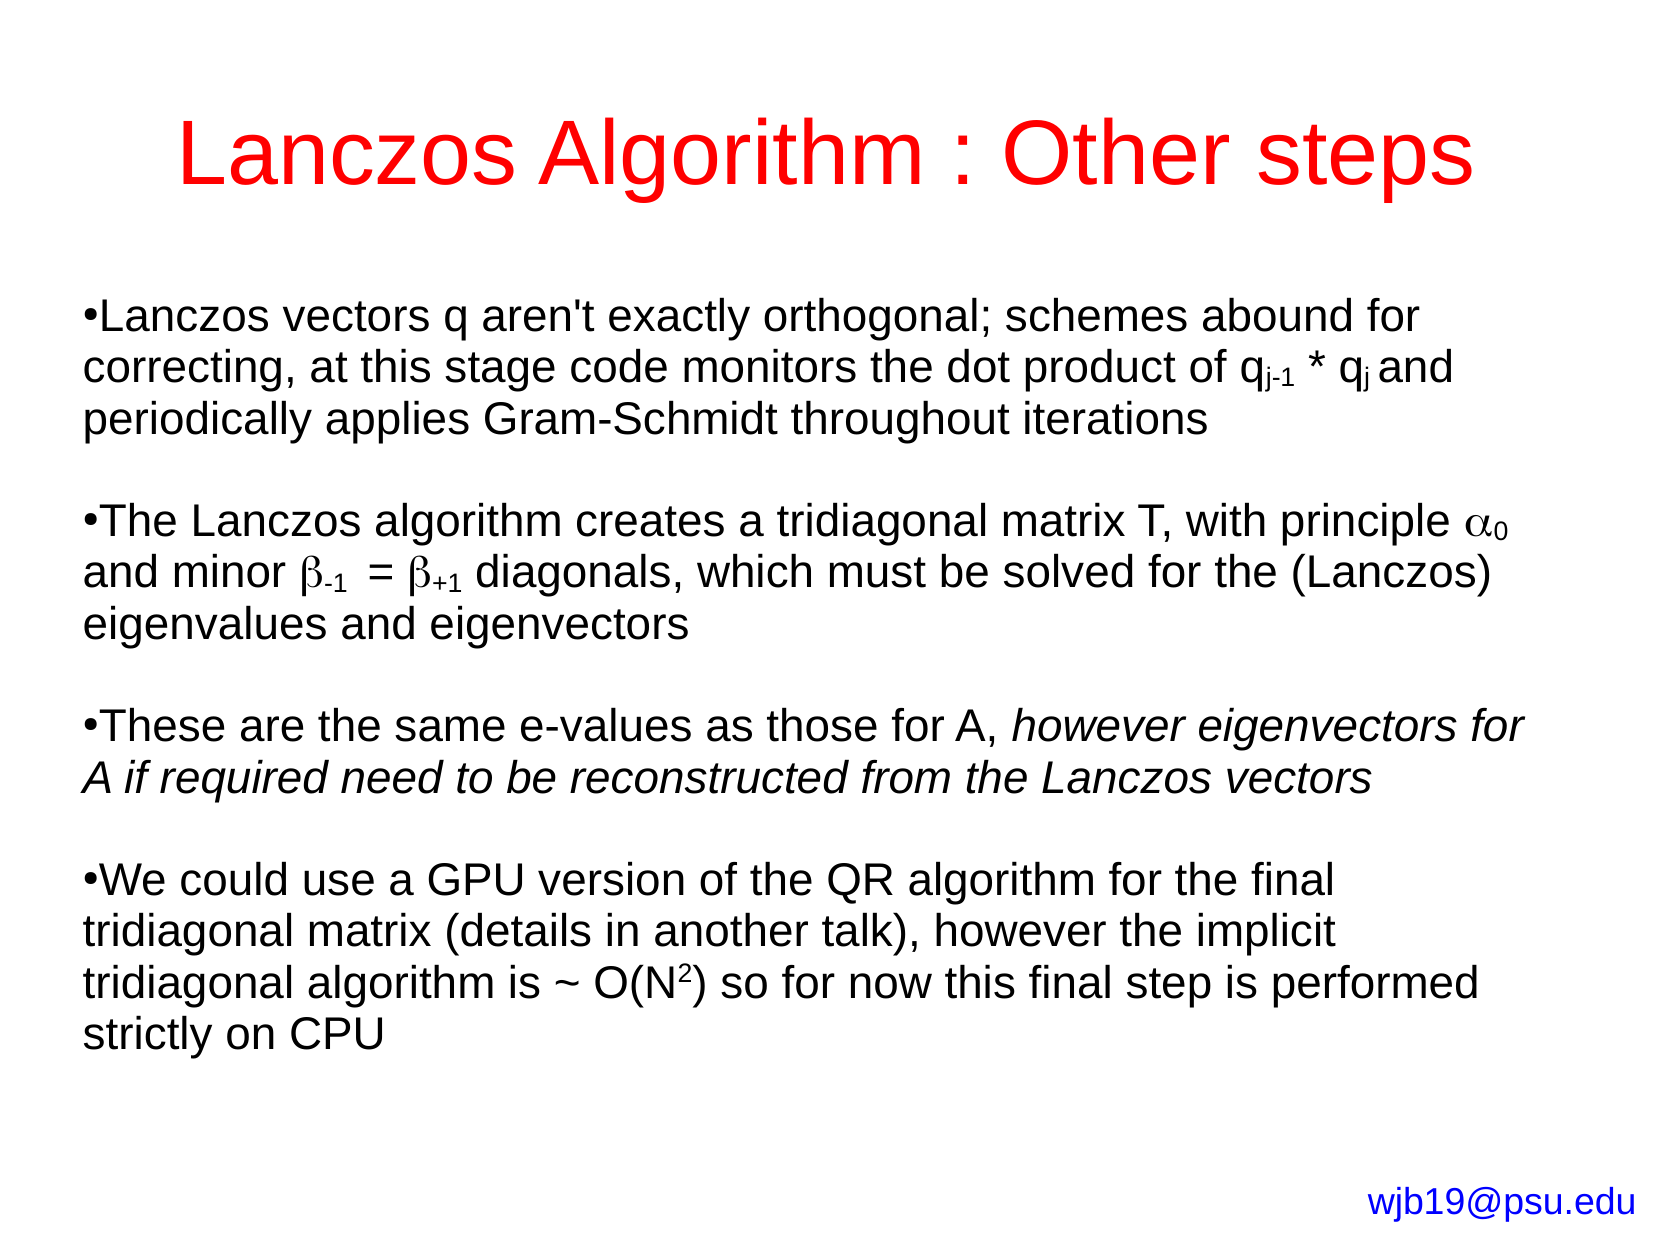

# Lanczos Algorithm : Other steps
Lanczos vectors q aren't exactly orthogonal; schemes abound for correcting, at this stage code monitors the dot product of qj-1 * qj and periodically applies Gram-Schmidt throughout iterations
The Lanczos algorithm creates a tridiagonal matrix T, with principle α0 and minor β-1 = β+1 diagonals, which must be solved for the (Lanczos) eigenvalues and eigenvectors
These are the same e-values as those for A, however eigenvectors for A if required need to be reconstructed from the Lanczos vectors
We could use a GPU version of the QR algorithm for the final tridiagonal matrix (details in another talk), however the implicit tridiagonal algorithm is ~ O(N2) so for now this final step is performed strictly on CPU
wjb19@psu.edu